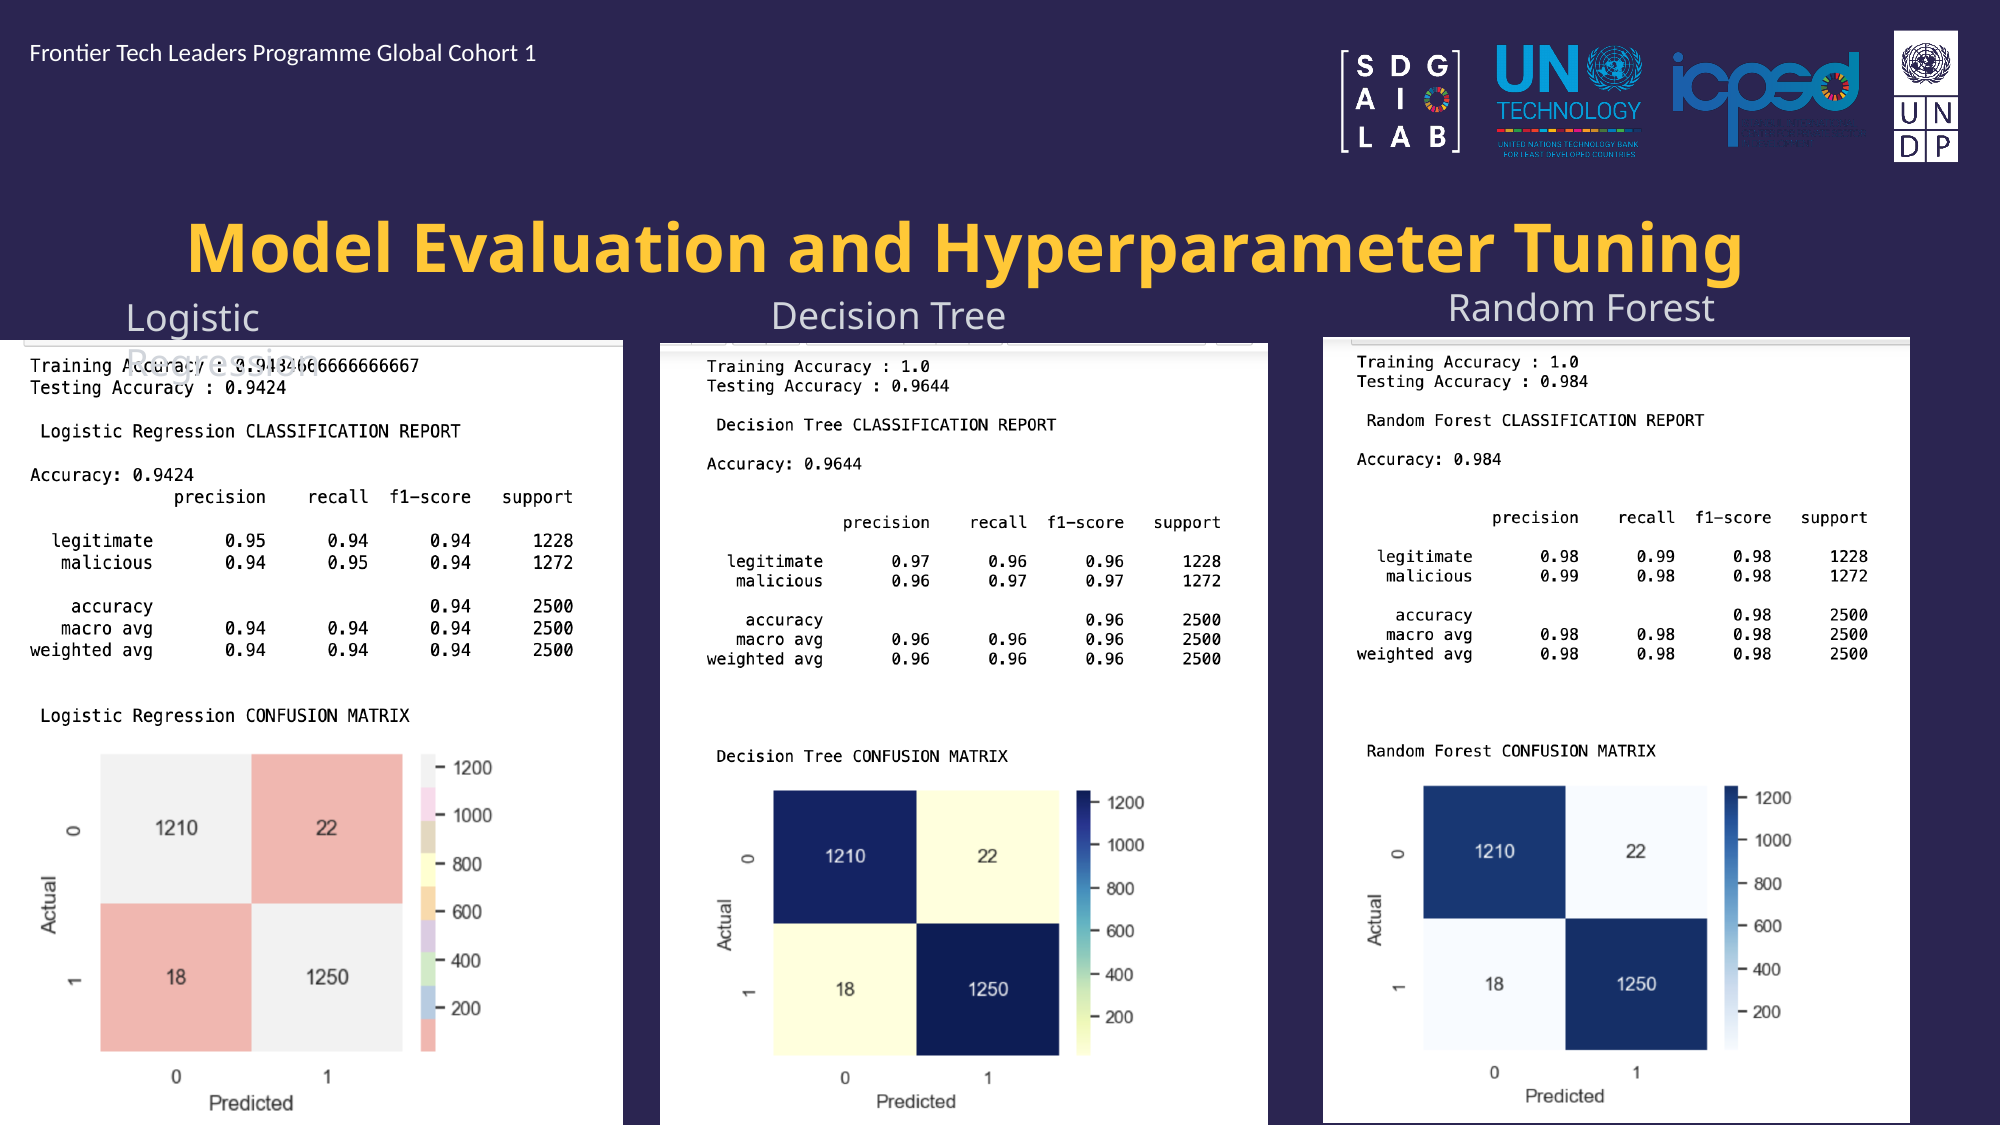

Frontier Tech Leaders Programme Global Cohort 1
# Model Evaluation and Hyperparameter Tuning
Random Forest
Decision Tree
Logistic Regression